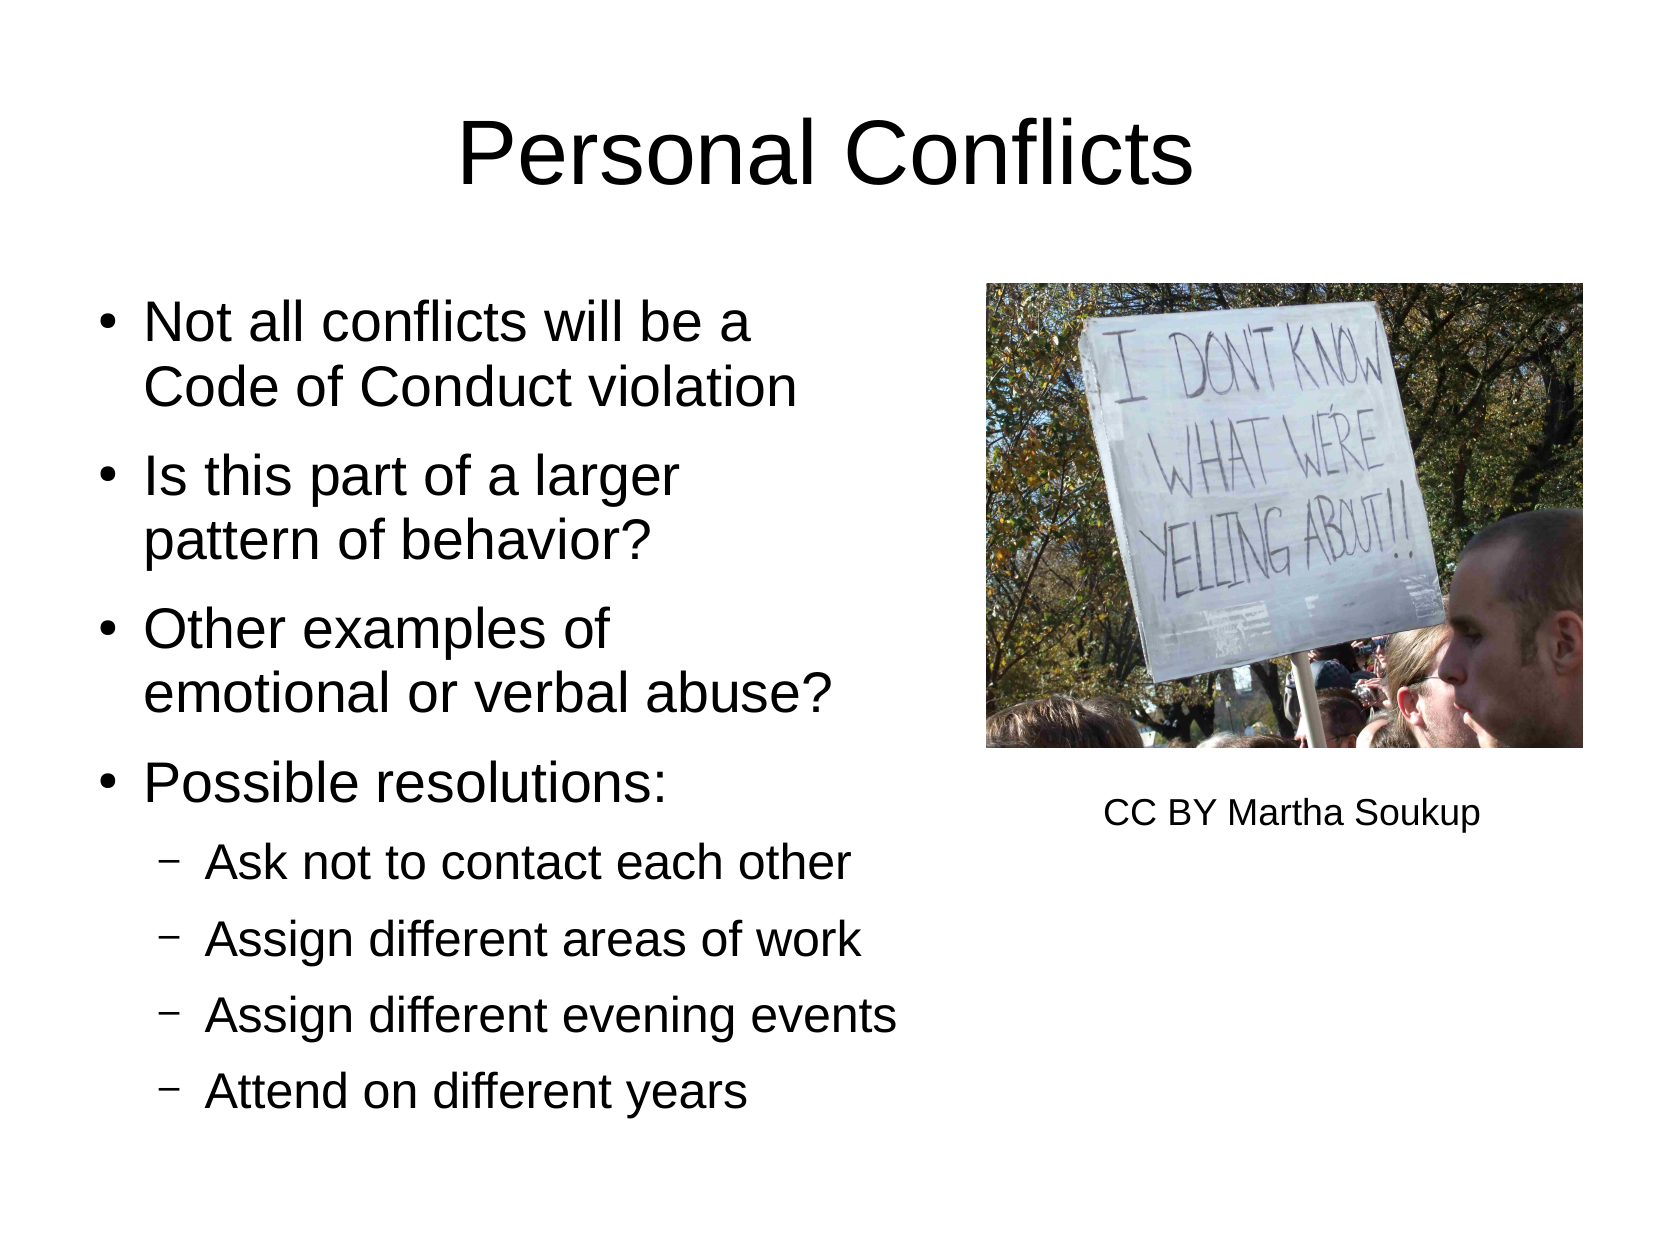

# Personal Conflicts
Not all conflicts will be a
Code of Conduct violation
Is this part of a larger
pattern of behavior?
Other examples of
emotional or verbal abuse?
Possible resolutions:
Ask not to contact each other
Assign different areas of work
Assign different evening events
Attend on different years
CC BY Martha Soukup